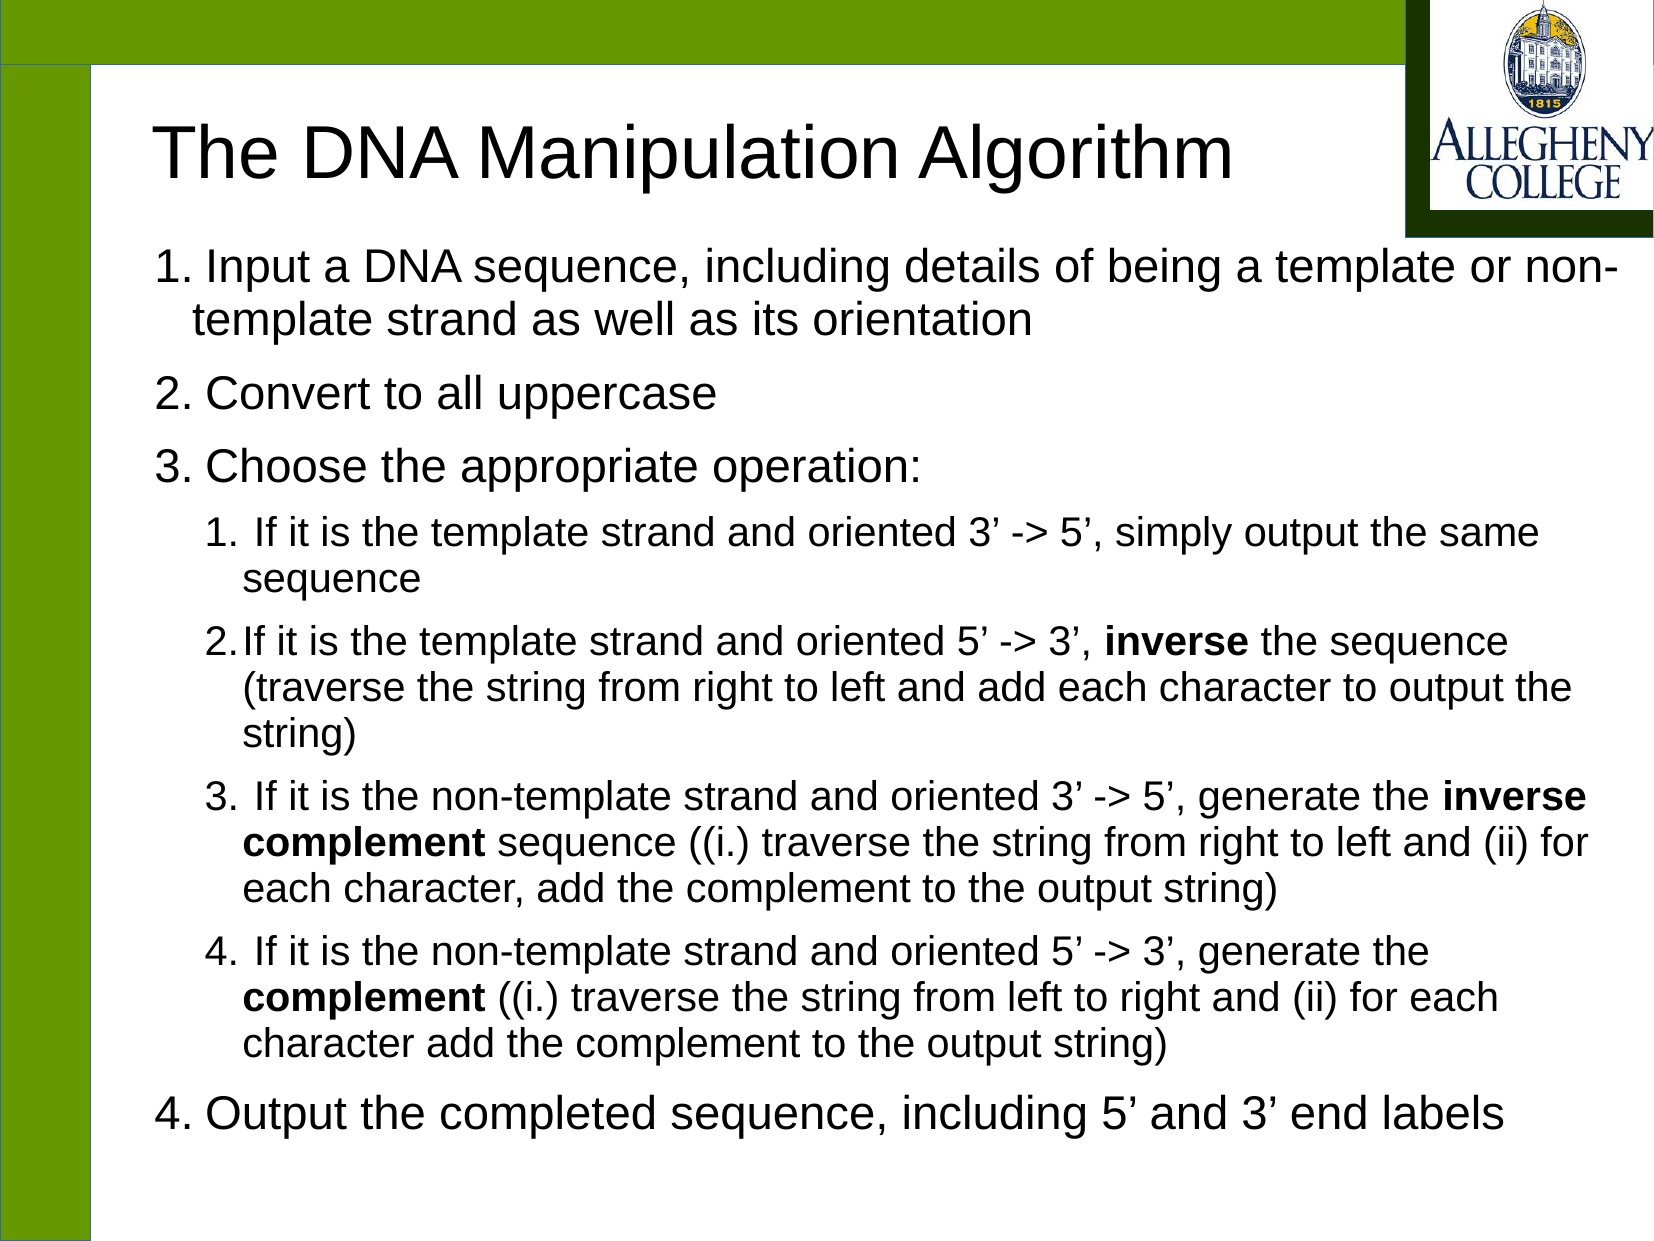

# The DNA Manipulation Algorithm
 Input a DNA sequence, including details of being a template or non-template strand as well as its orientation
 Convert to all uppercase
 Choose the appropriate operation:
 If it is the template strand and oriented 3’ -> 5’, simply output the same sequence
If it is the template strand and oriented 5’ -> 3’, inverse the sequence (traverse the string from right to left and add each character to output the string)
 If it is the non-template strand and oriented 3’ -> 5’, generate the inverse complement sequence ((i.) traverse the string from right to left and (ii) for each character, add the complement to the output string)
 If it is the non-template strand and oriented 5’ -> 3’, generate the complement ((i.) traverse the string from left to right and (ii) for each character add the complement to the output string)
 Output the completed sequence, including 5’ and 3’ end labels